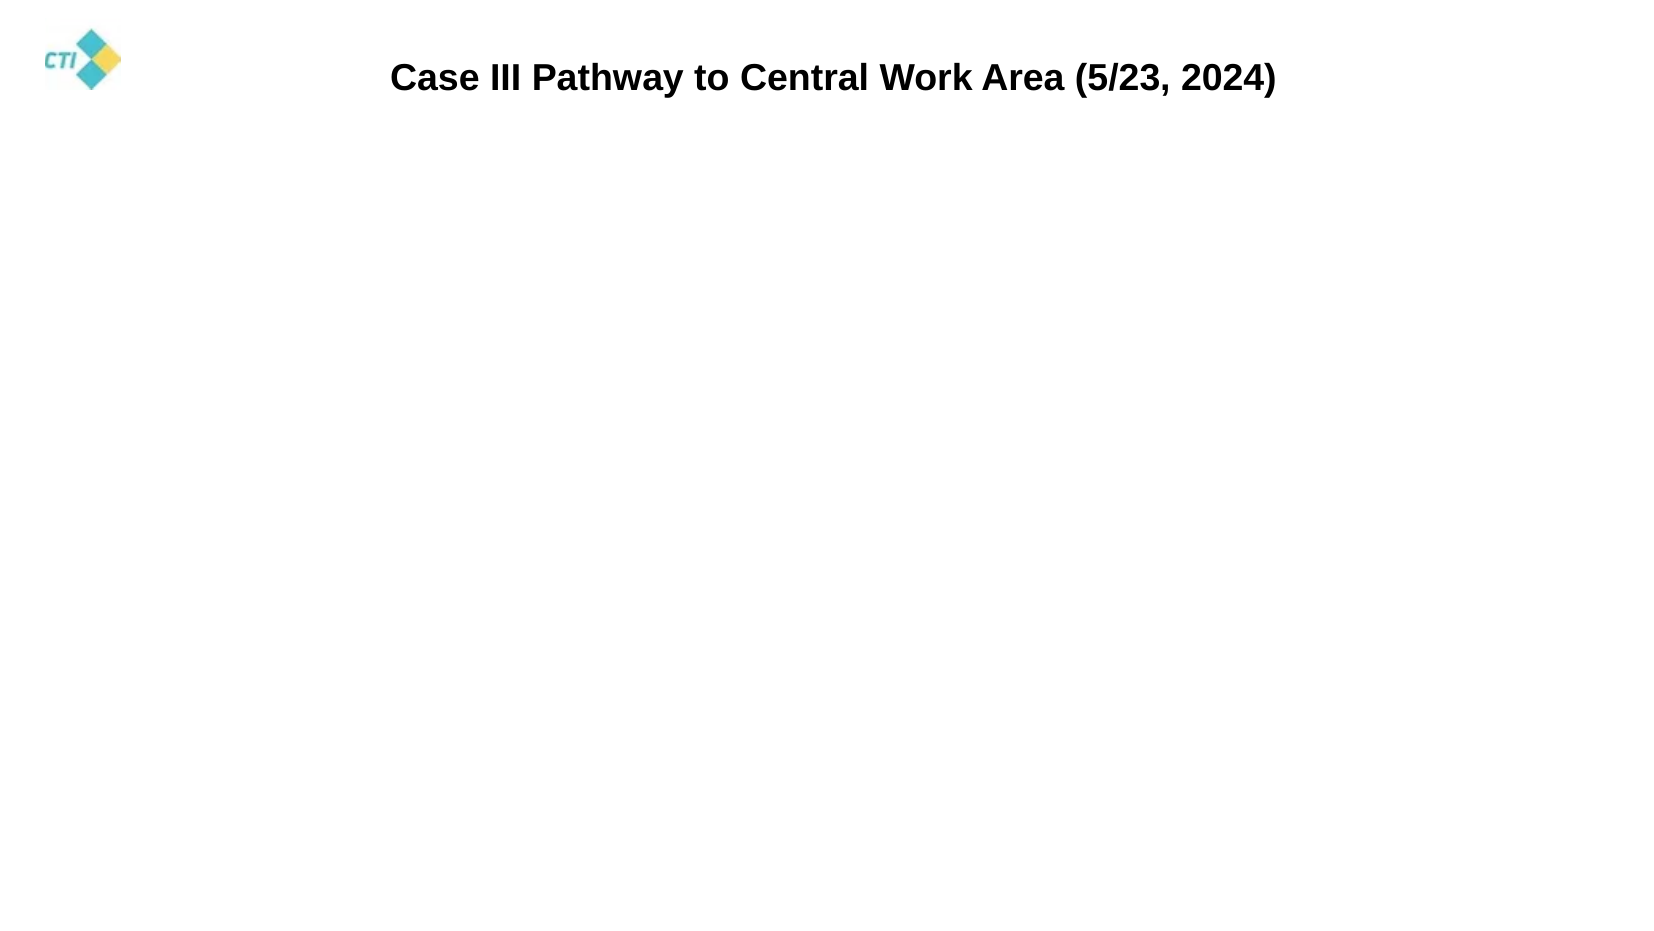

# Case III Pathway to Central Work Area (5/23, 2024)
Accessibility